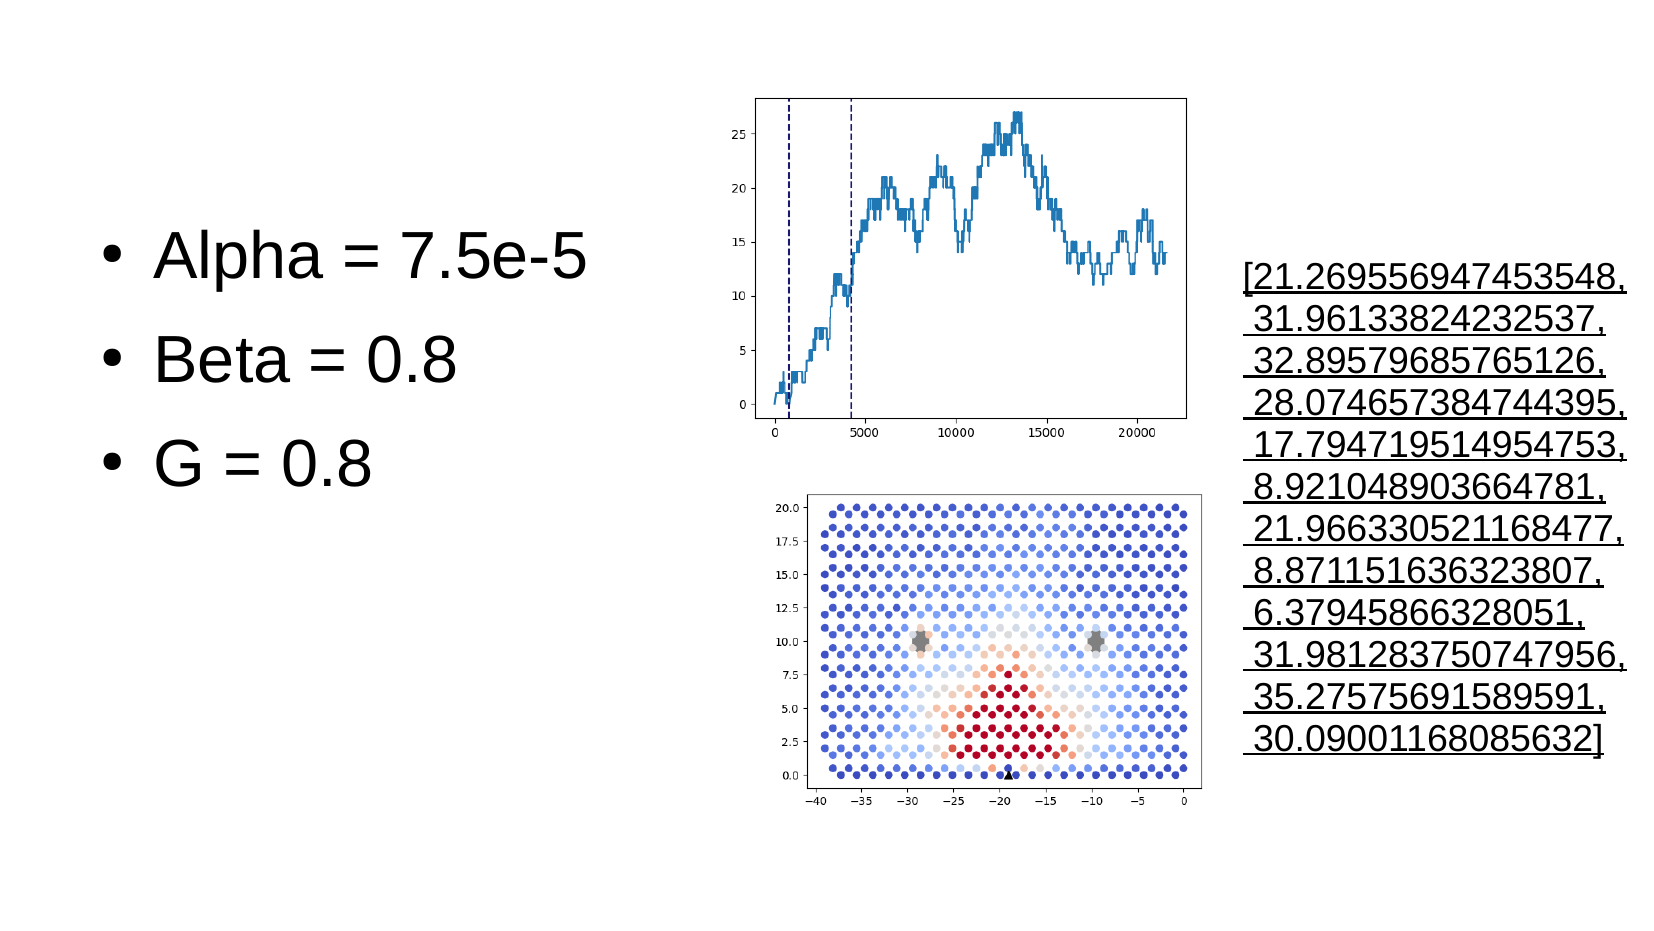

#
Alpha = 7.5e-5
Beta = 0.8
G = 0.8
[21.269556947453548,
 31.96133824232537,
 32.89579685765126,
 28.074657384744395,
 17.794719514954753,
 8.921048903664781,
 21.966330521168477,
 8.871151636323807,
 6.37945866328051,
 31.981283750747956,
 35.27575691589591,
 30.09001168085632]